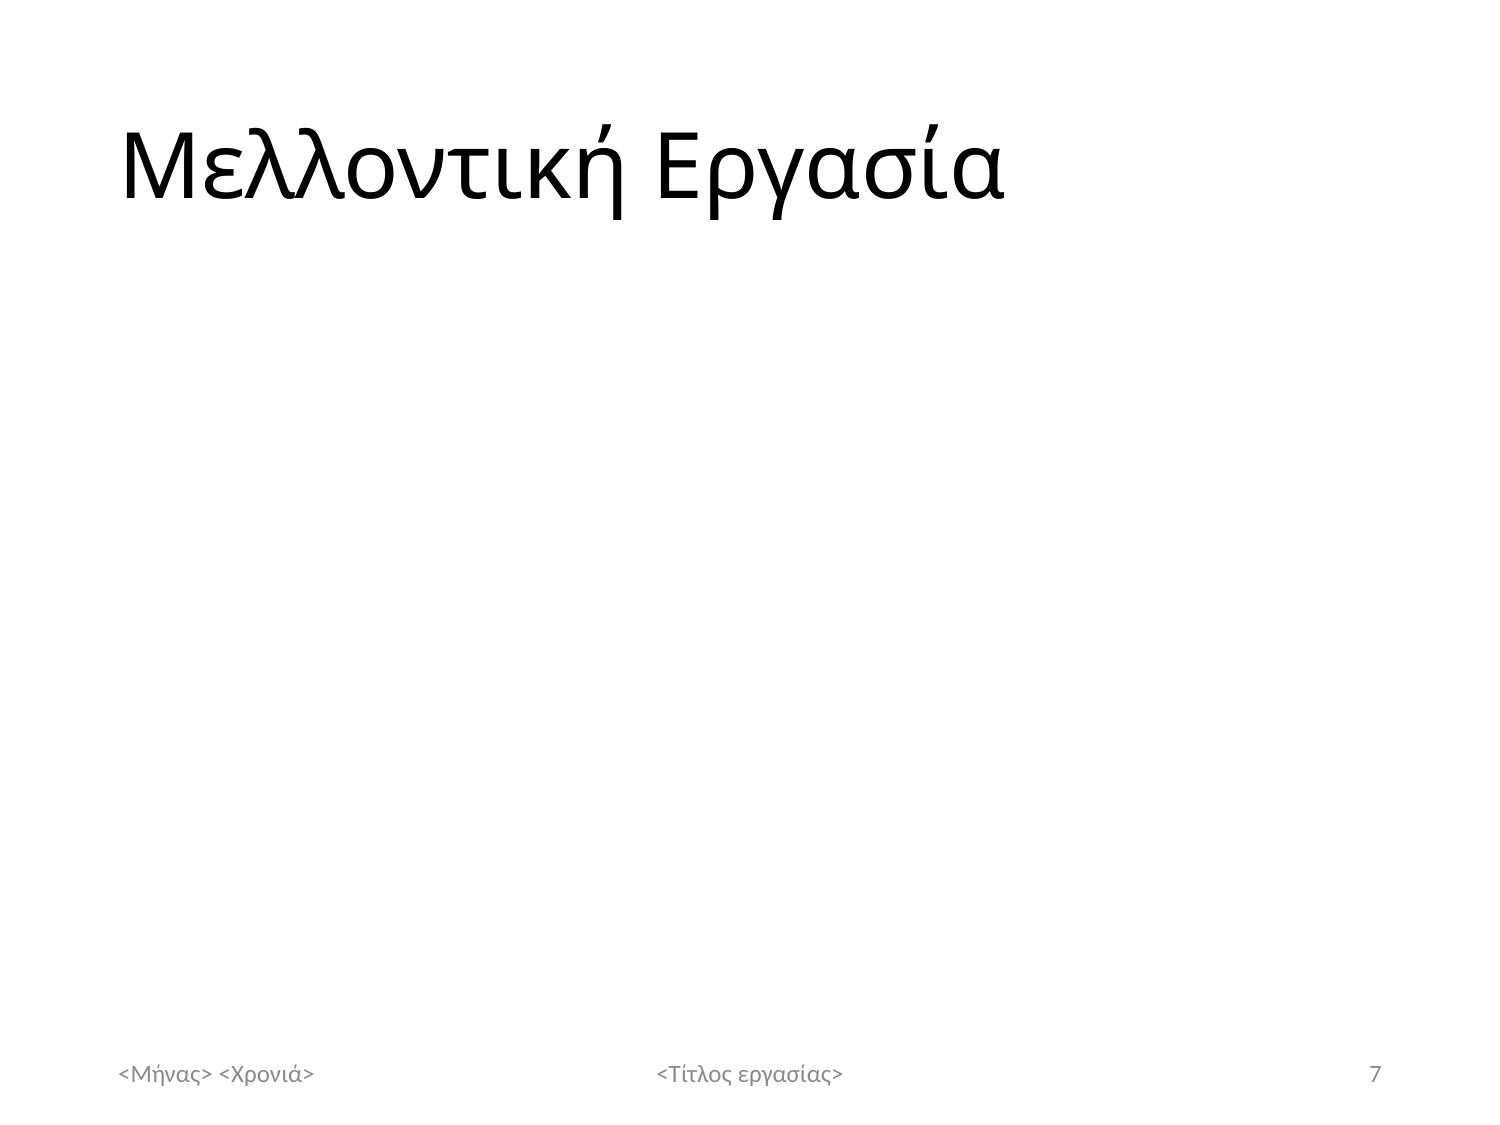

# Μελλοντική Εργασία
<Μήνας> <Χρονιά>
<Τίτλος εργασίας>